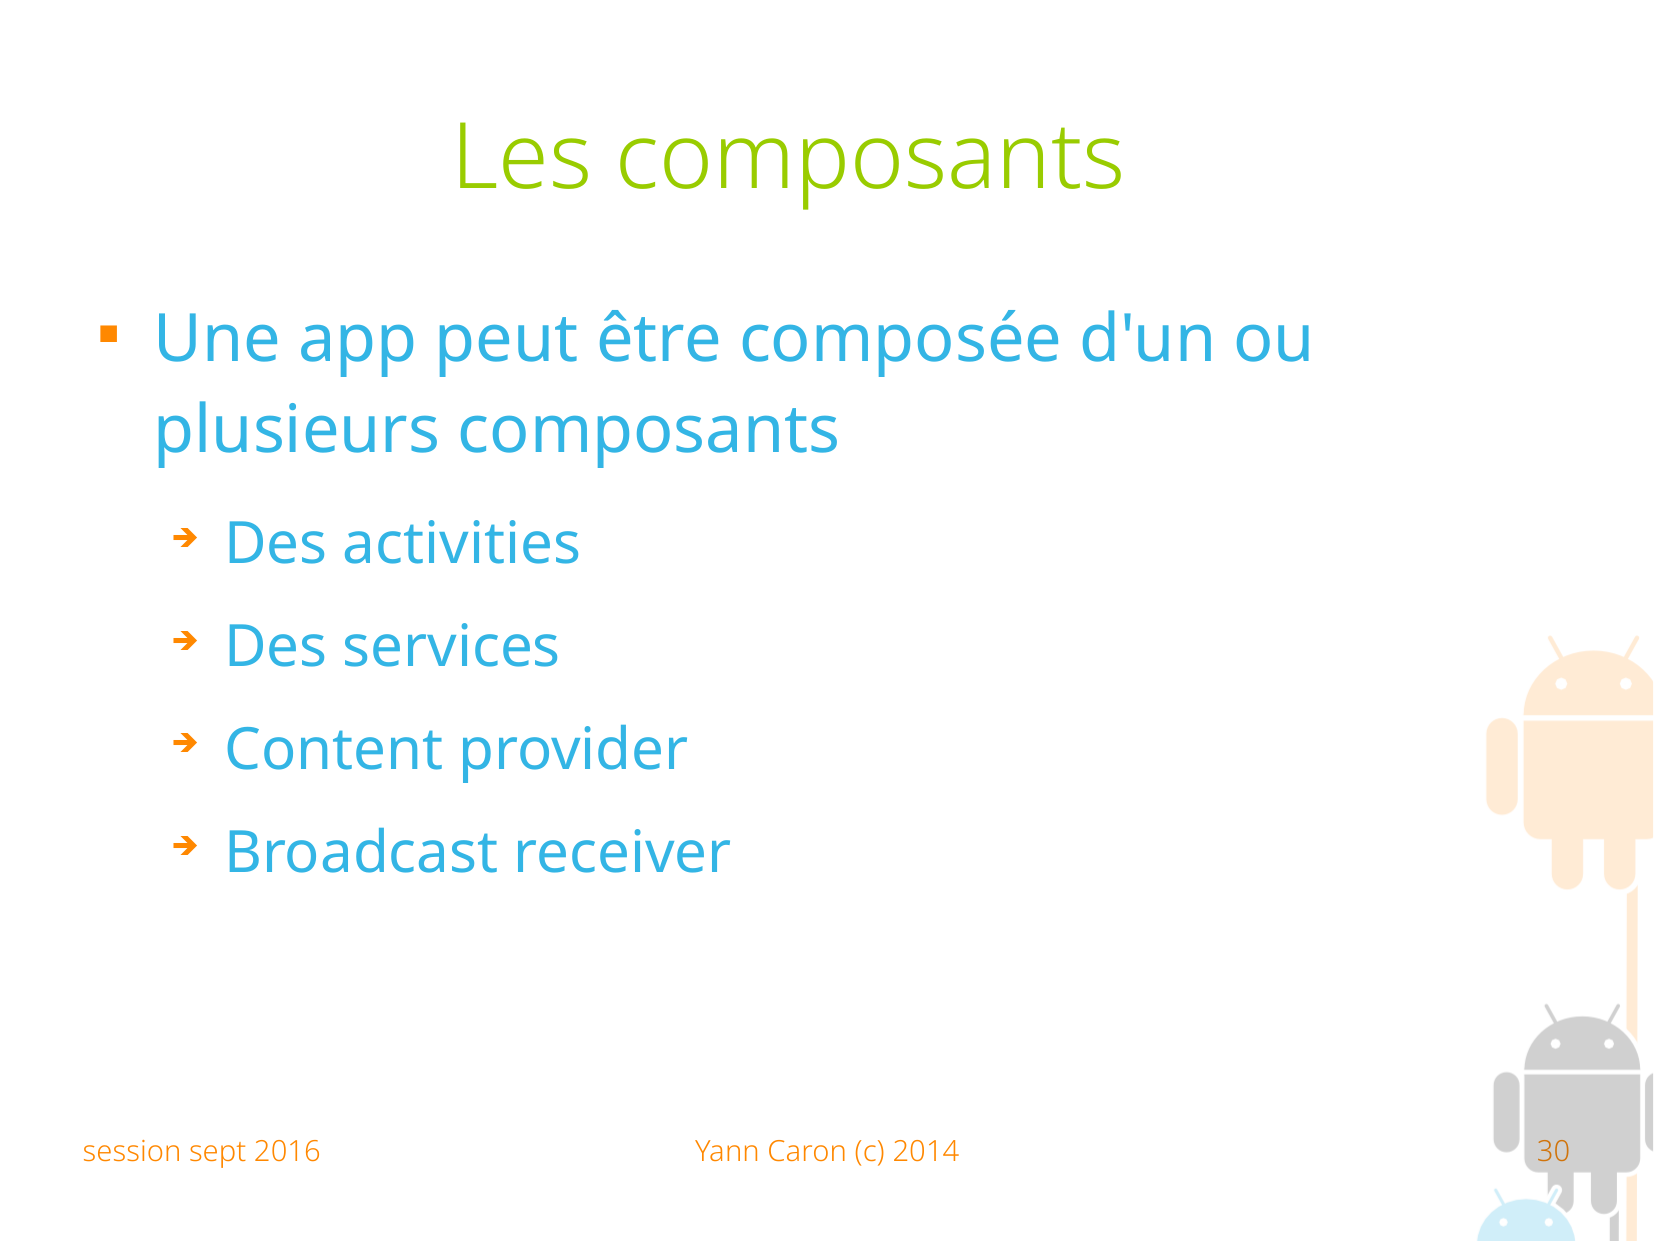

# Les composants
Une app peut être composée d'un ou plusieurs composants
Des activities
Des services
Content provider
Broadcast receiver
session sept 2016
Yann Caron (c) 2014
30